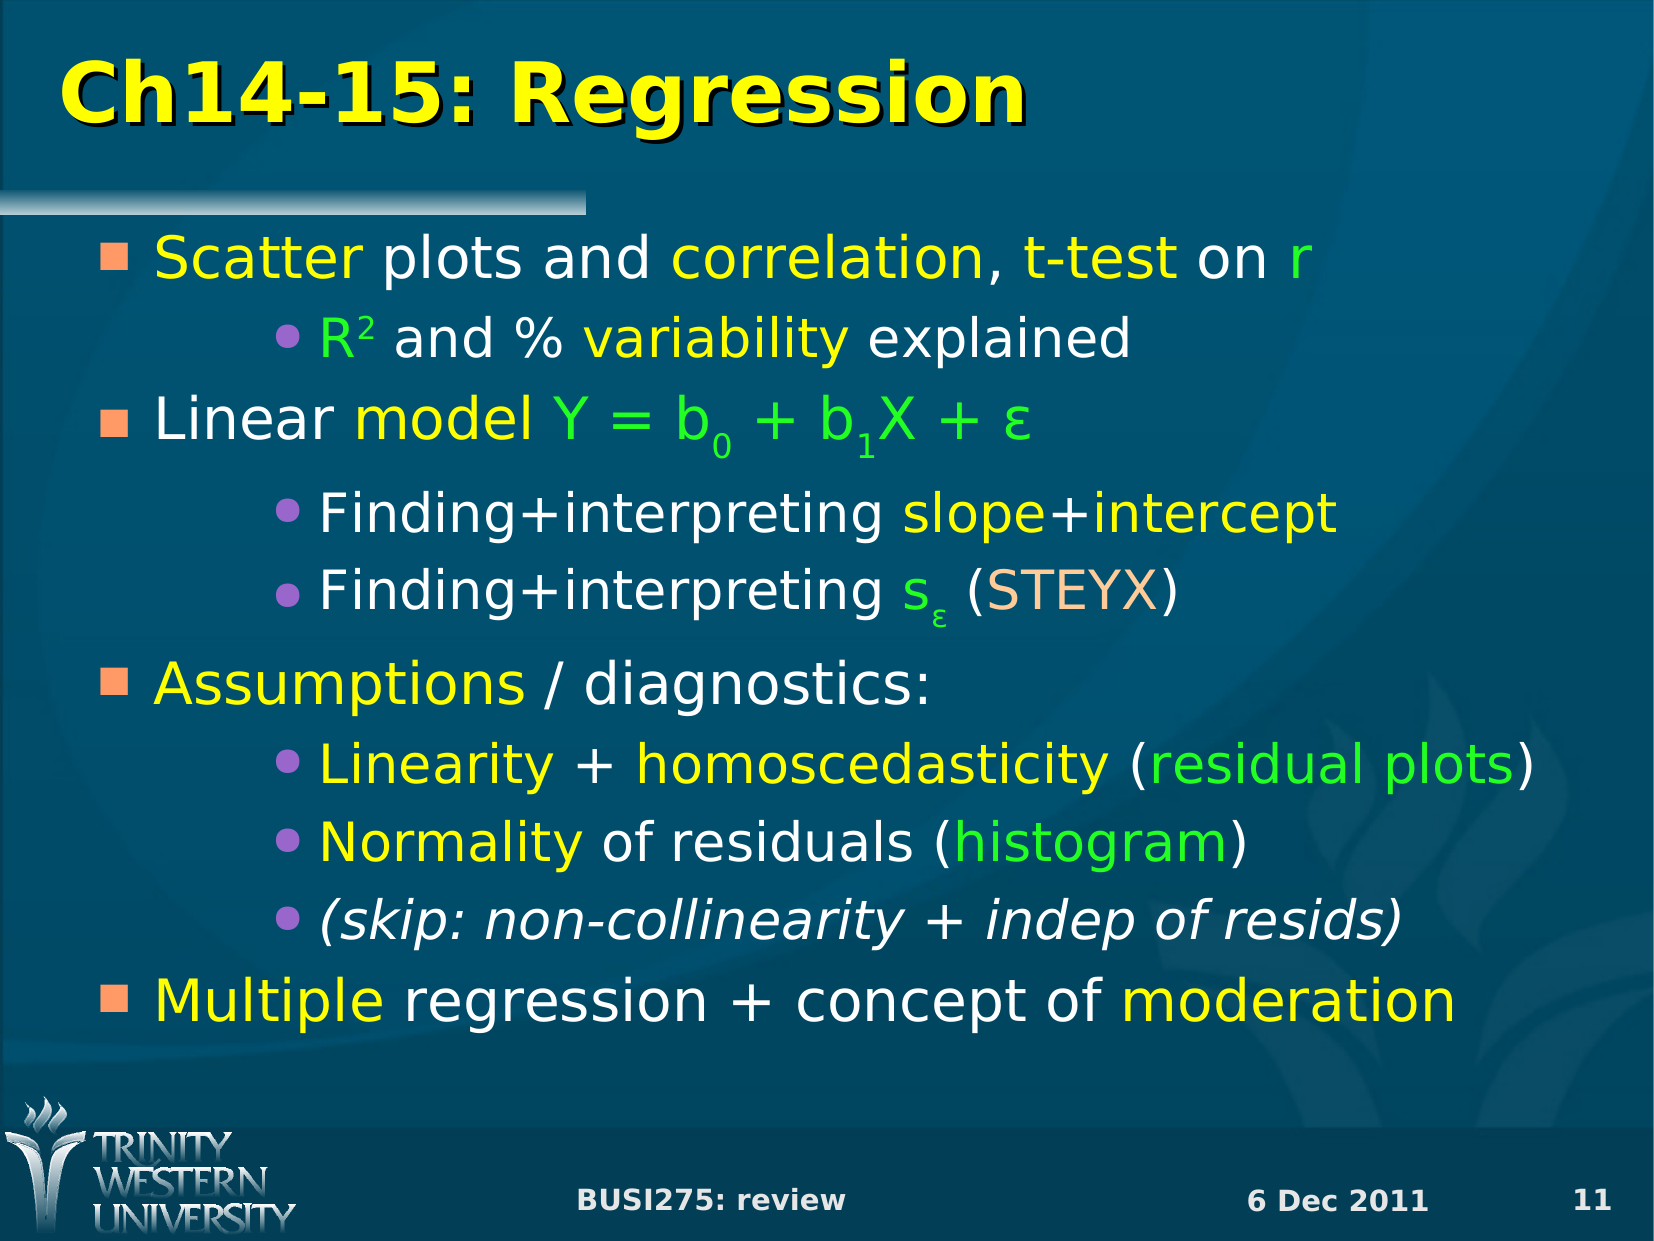

# Ch14-15: Regression
Scatter plots and correlation, t-test on r
R2 and % variability explained
Linear model Y = b0 + b1X + ε
Finding+interpreting slope+intercept
Finding+interpreting sε (STEYX)
Assumptions / diagnostics:
Linearity + homoscedasticity (residual plots)
Normality of residuals (histogram)
(skip: non-collinearity + indep of resids)
Multiple regression + concept of moderation
BUSI275: review
6 Dec 2011
11